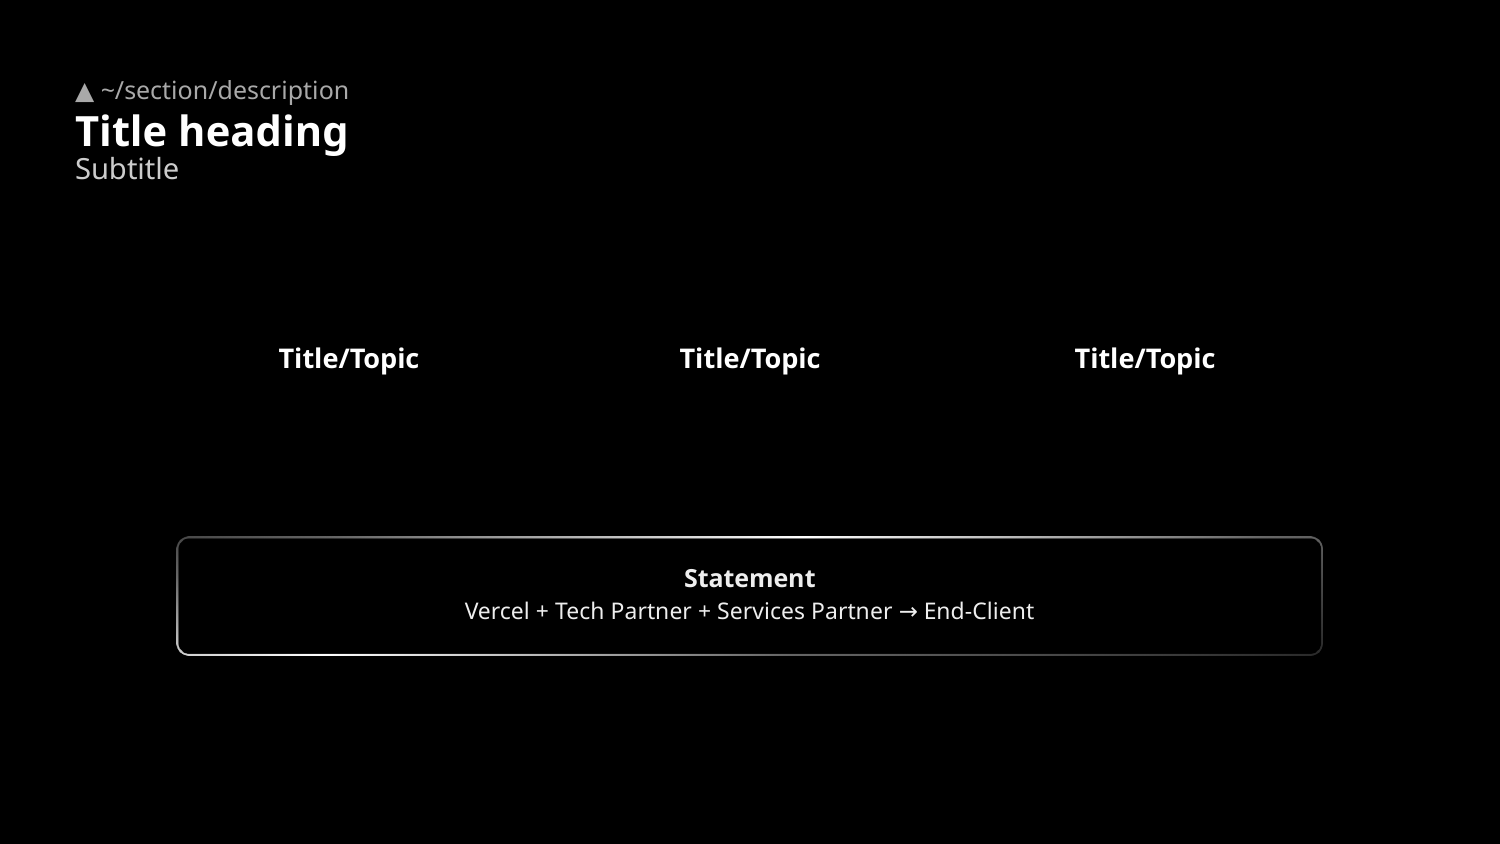

▲ ~/section/description
Title heading
Subtitle
Title/Topic
Title/Topic
Title/Topic
Statement
Vercel + Tech Partner + Services Partner → End-Client